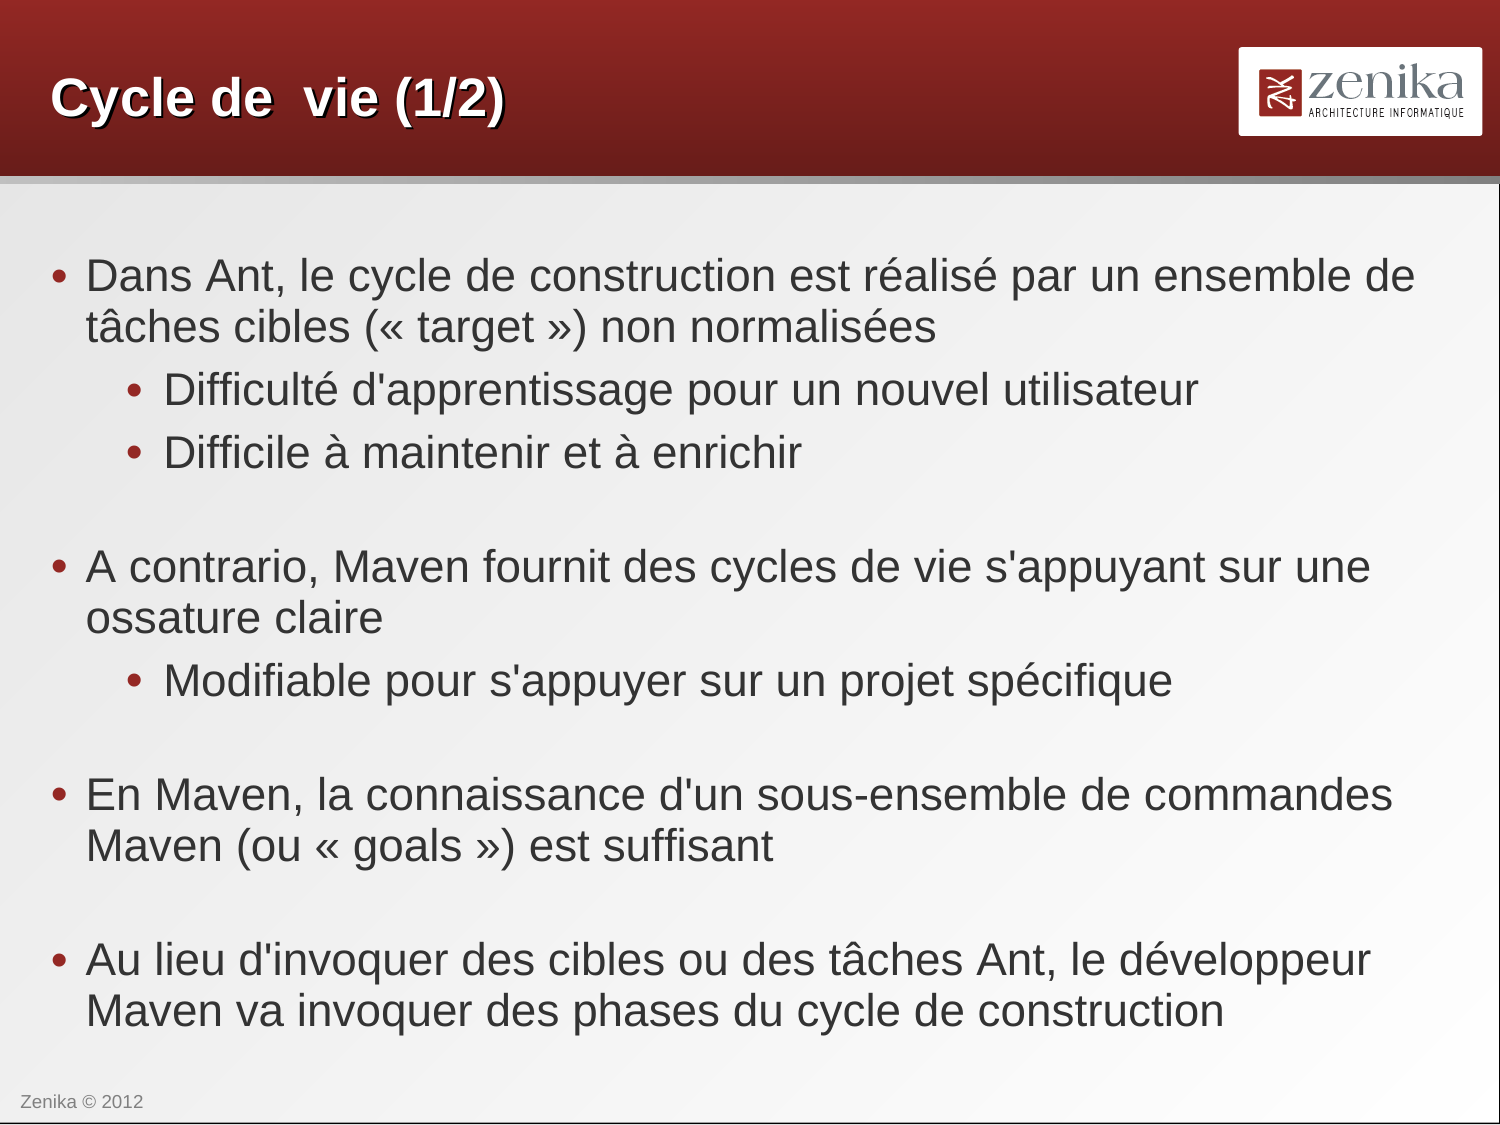

# Cycle de vie (1/2)
Dans Ant, le cycle de construction est réalisé par un ensemble de tâches cibles (« target ») non normalisées
Difficulté d'apprentissage pour un nouvel utilisateur
Difficile à maintenir et à enrichir
A contrario, Maven fournit des cycles de vie s'appuyant sur une ossature claire
Modifiable pour s'appuyer sur un projet spécifique
En Maven, la connaissance d'un sous-ensemble de commandes Maven (ou « goals ») est suffisant
Au lieu d'invoquer des cibles ou des tâches Ant, le développeur Maven va invoquer des phases du cycle de construction